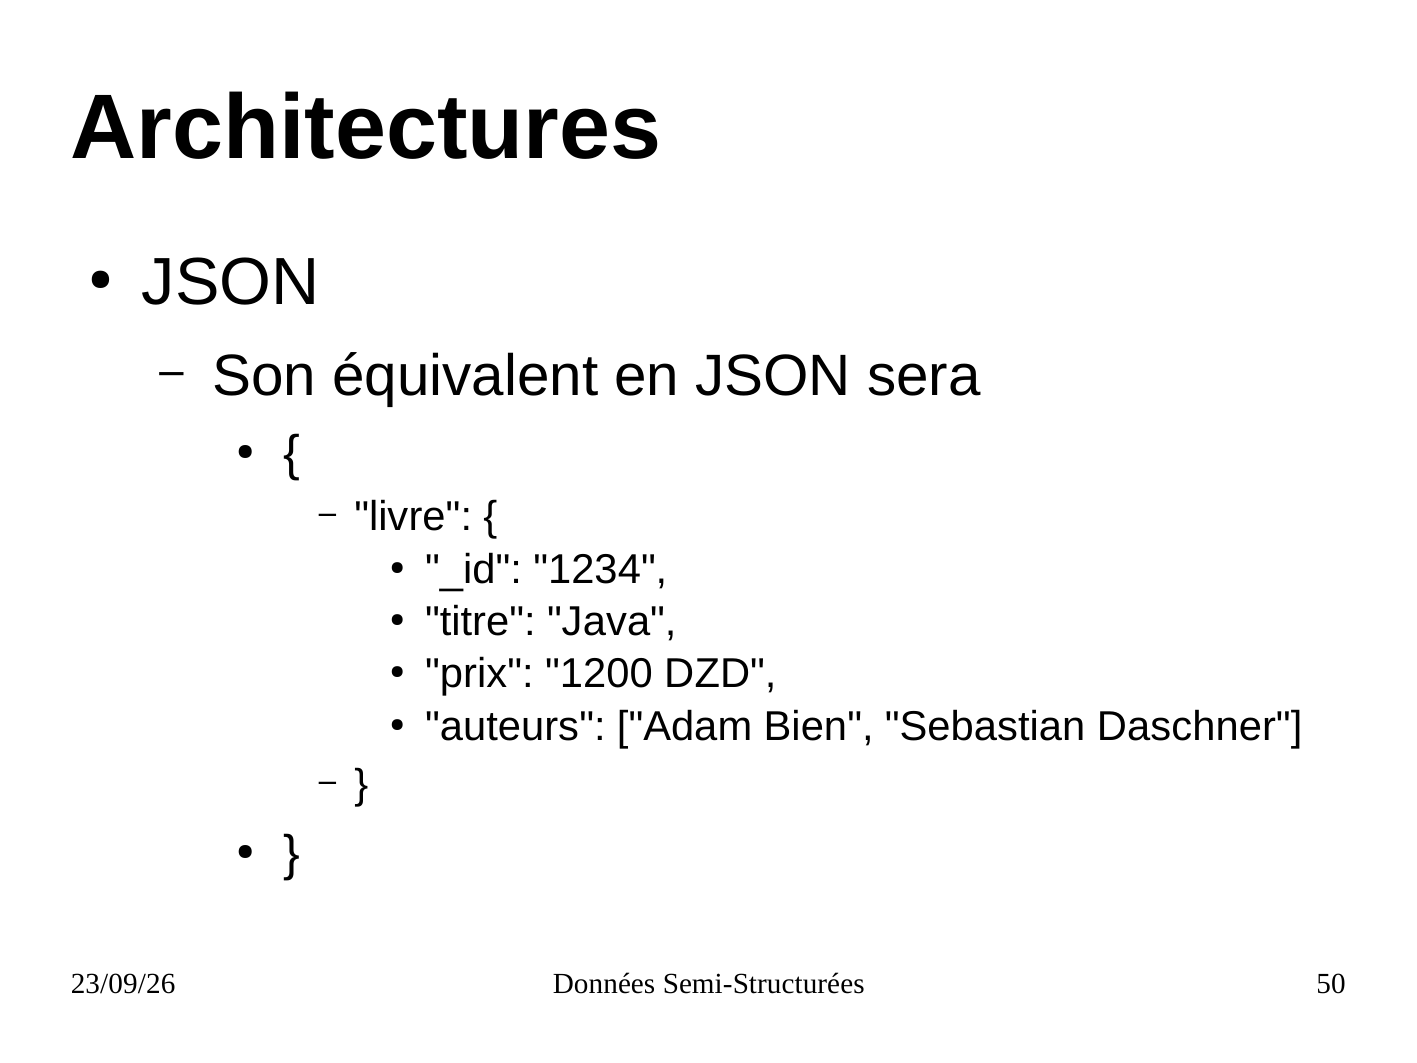

# Architectures
JSON
Son équivalent en JSON sera
{
"livre": {
"_id": "1234",
"titre": "Java",
"prix": "1200 DZD",
"auteurs": ["Adam Bien", "Sebastian Daschner"]
}
}
Données Semi-Structurées
50